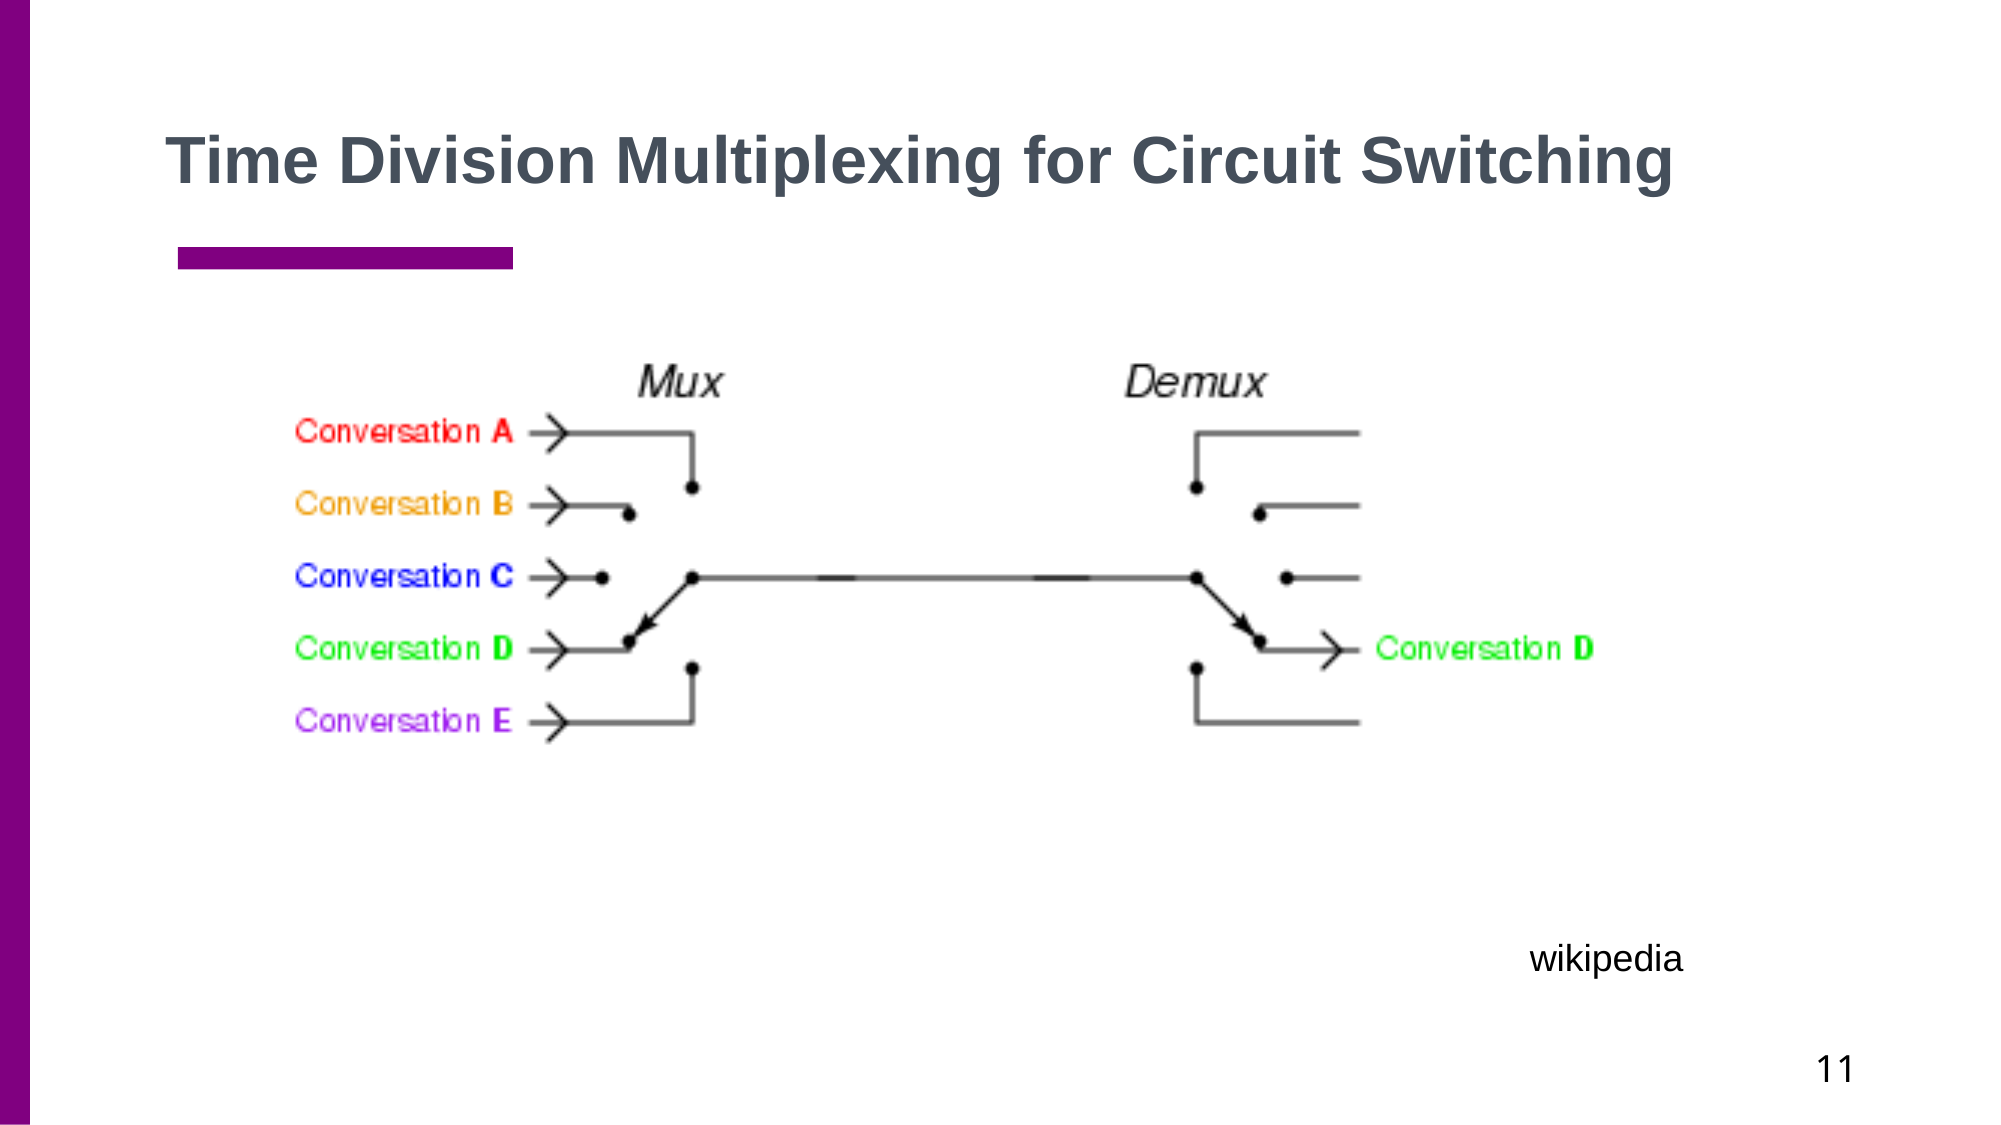

Time Division Multiplexing for Circuit Switching
wikipedia